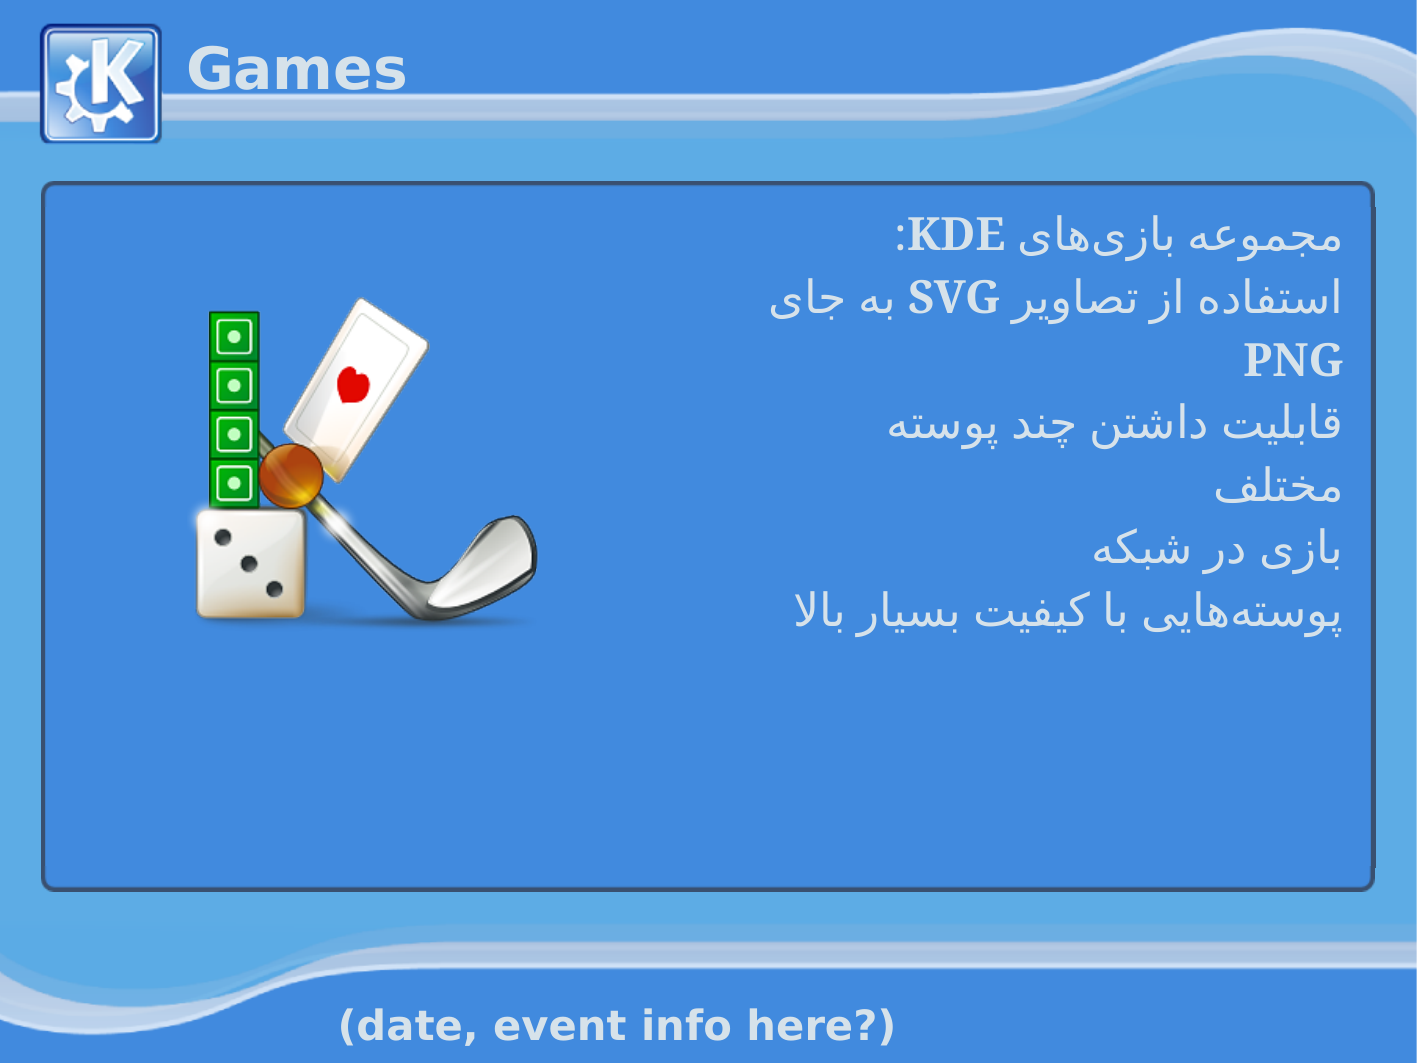

Games
مجموعه بازی‌های KDE:
استفاده از تصاویر SVG به جای PNG
قابلیت داشتن چند پوسته مختلف
بازی در شبکه
پوسته‌هایی با کیفیت بسیار بالا